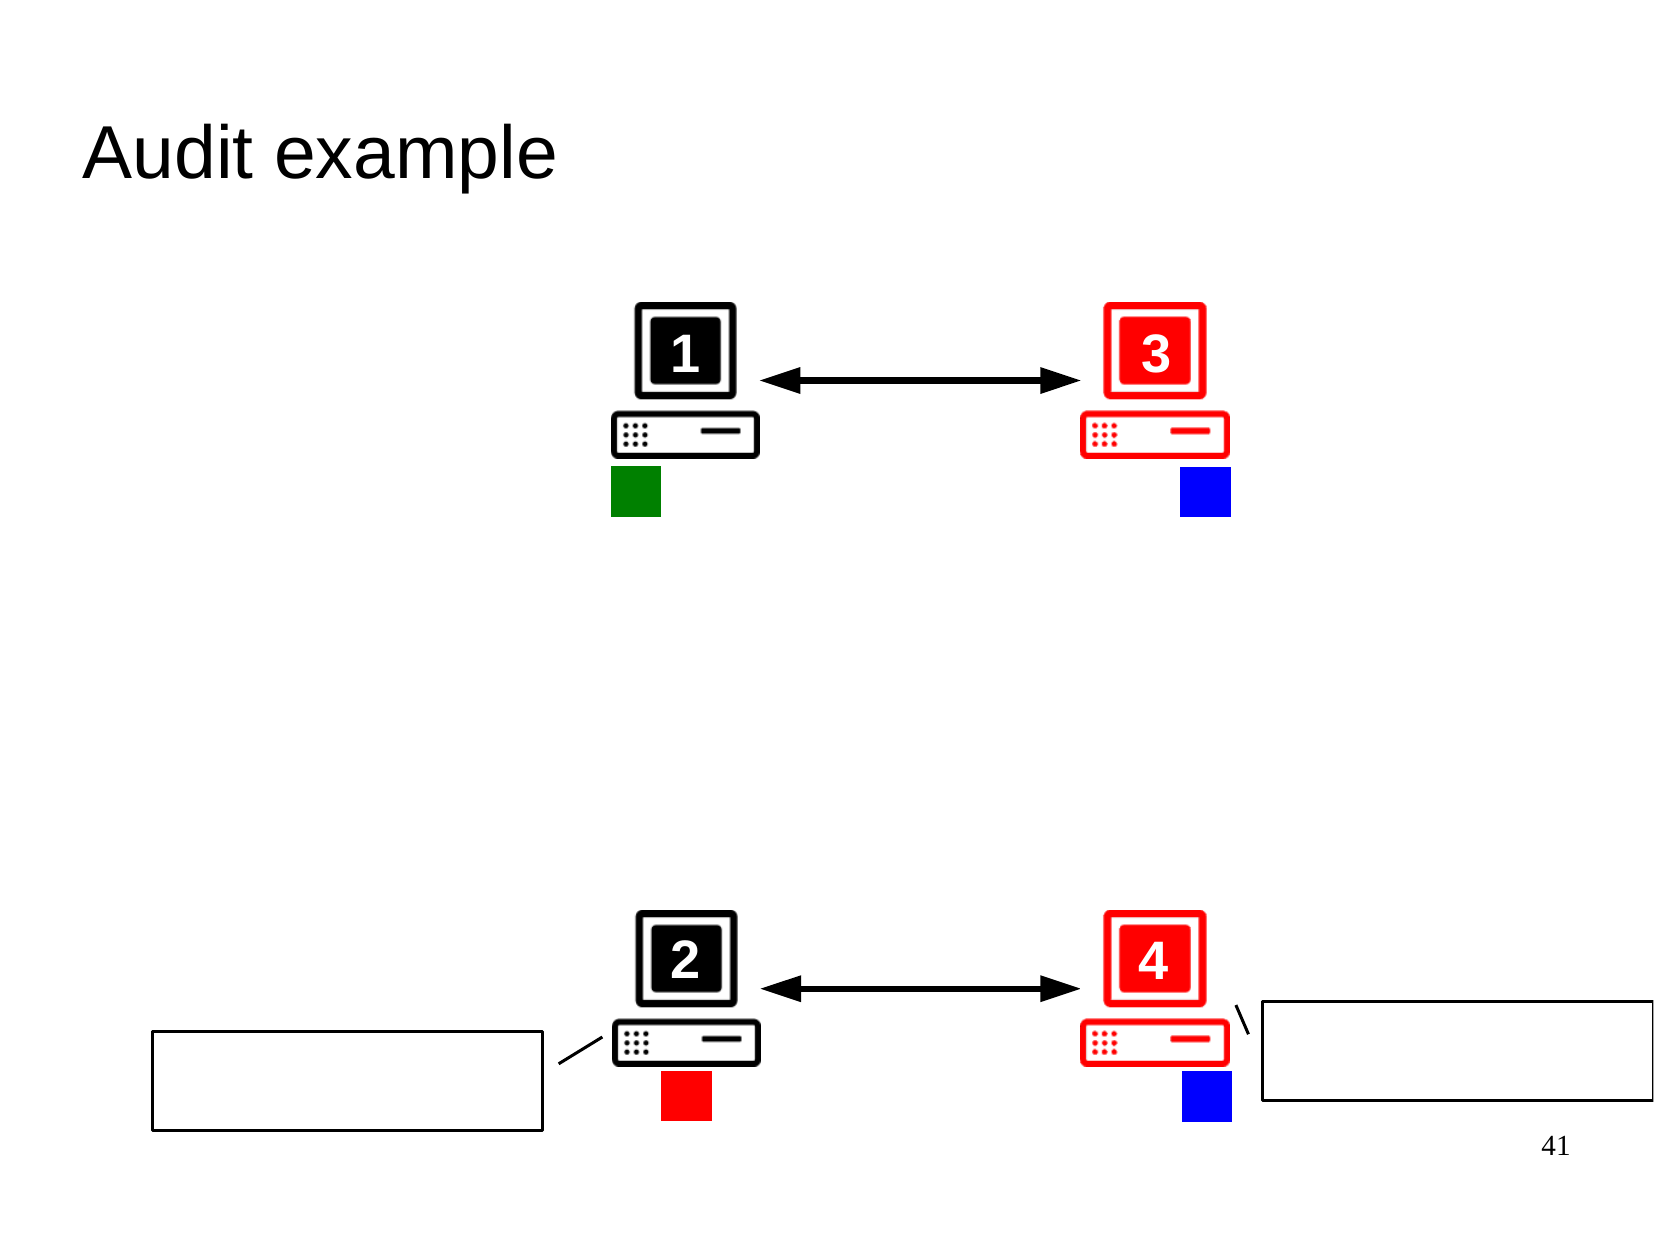

# Audit example
3
1
2
4
41